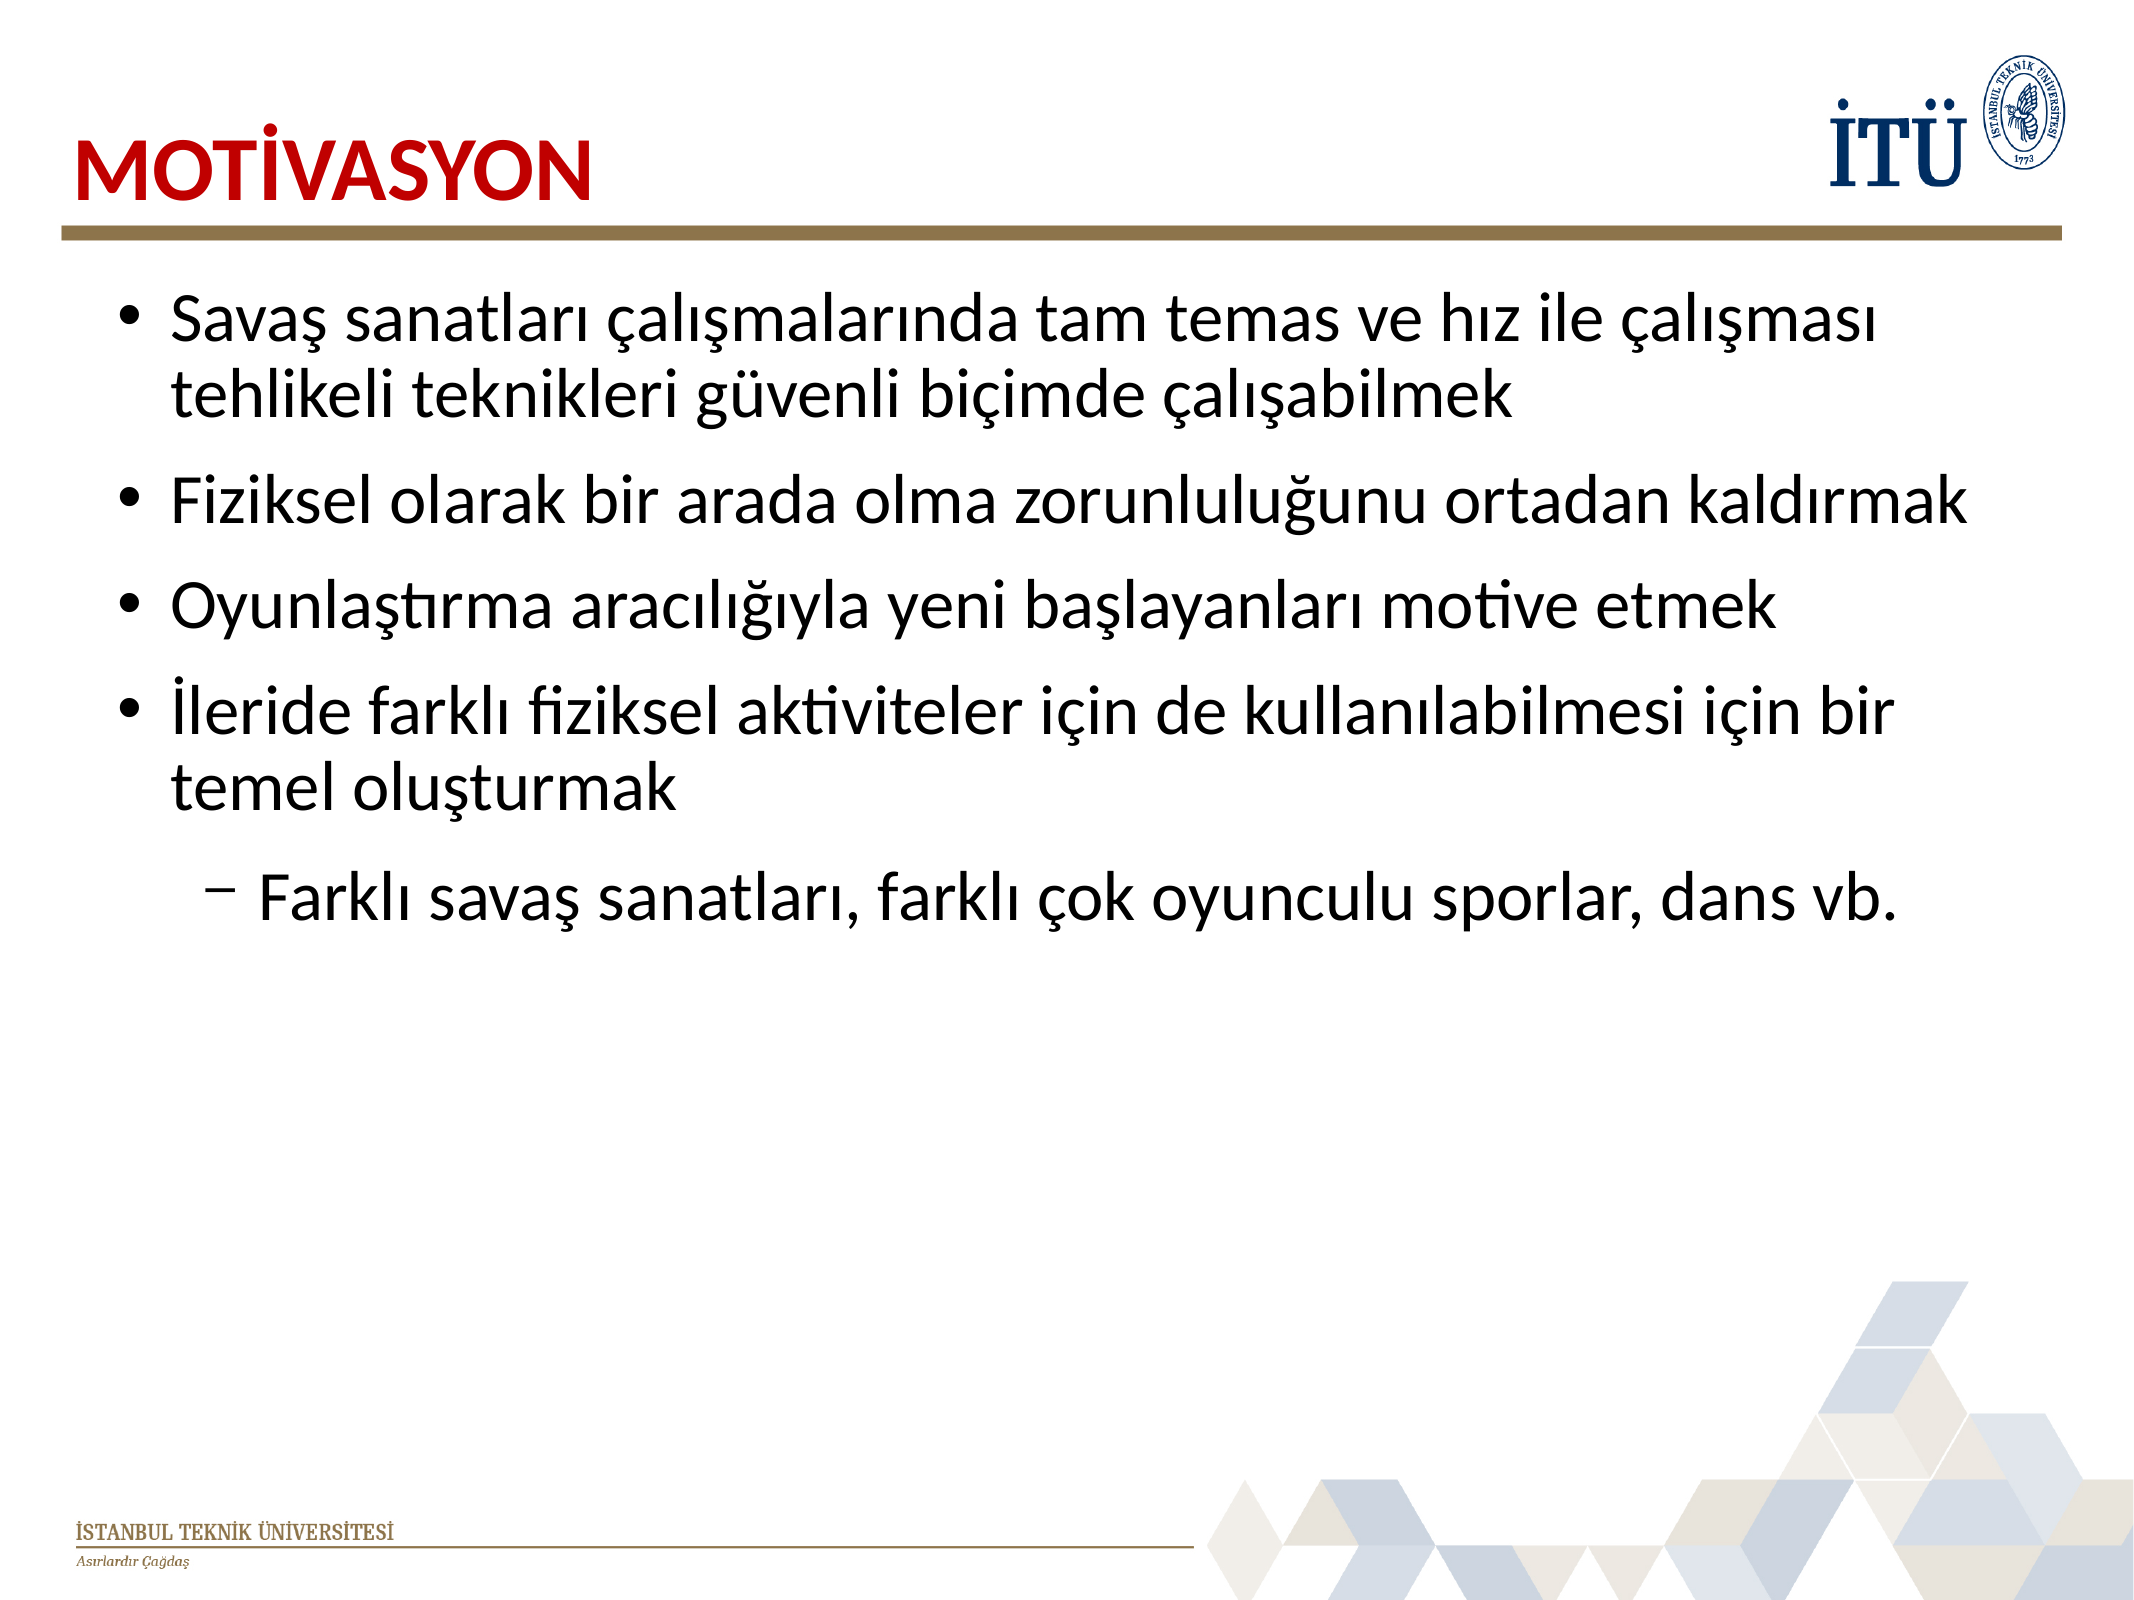

MOTİVASYON
# Savaş sanatları çalışmalarında tam temas ve hız ile çalışması tehlikeli teknikleri güvenli biçimde çalışabilmek
Fiziksel olarak bir arada olma zorunluluğunu ortadan kaldırmak
Oyunlaştırma aracılığıyla yeni başlayanları motive etmek
İleride farklı fiziksel aktiviteler için de kullanılabilmesi için bir temel oluşturmak
Farklı savaş sanatları, farklı çok oyunculu sporlar, dans vb.